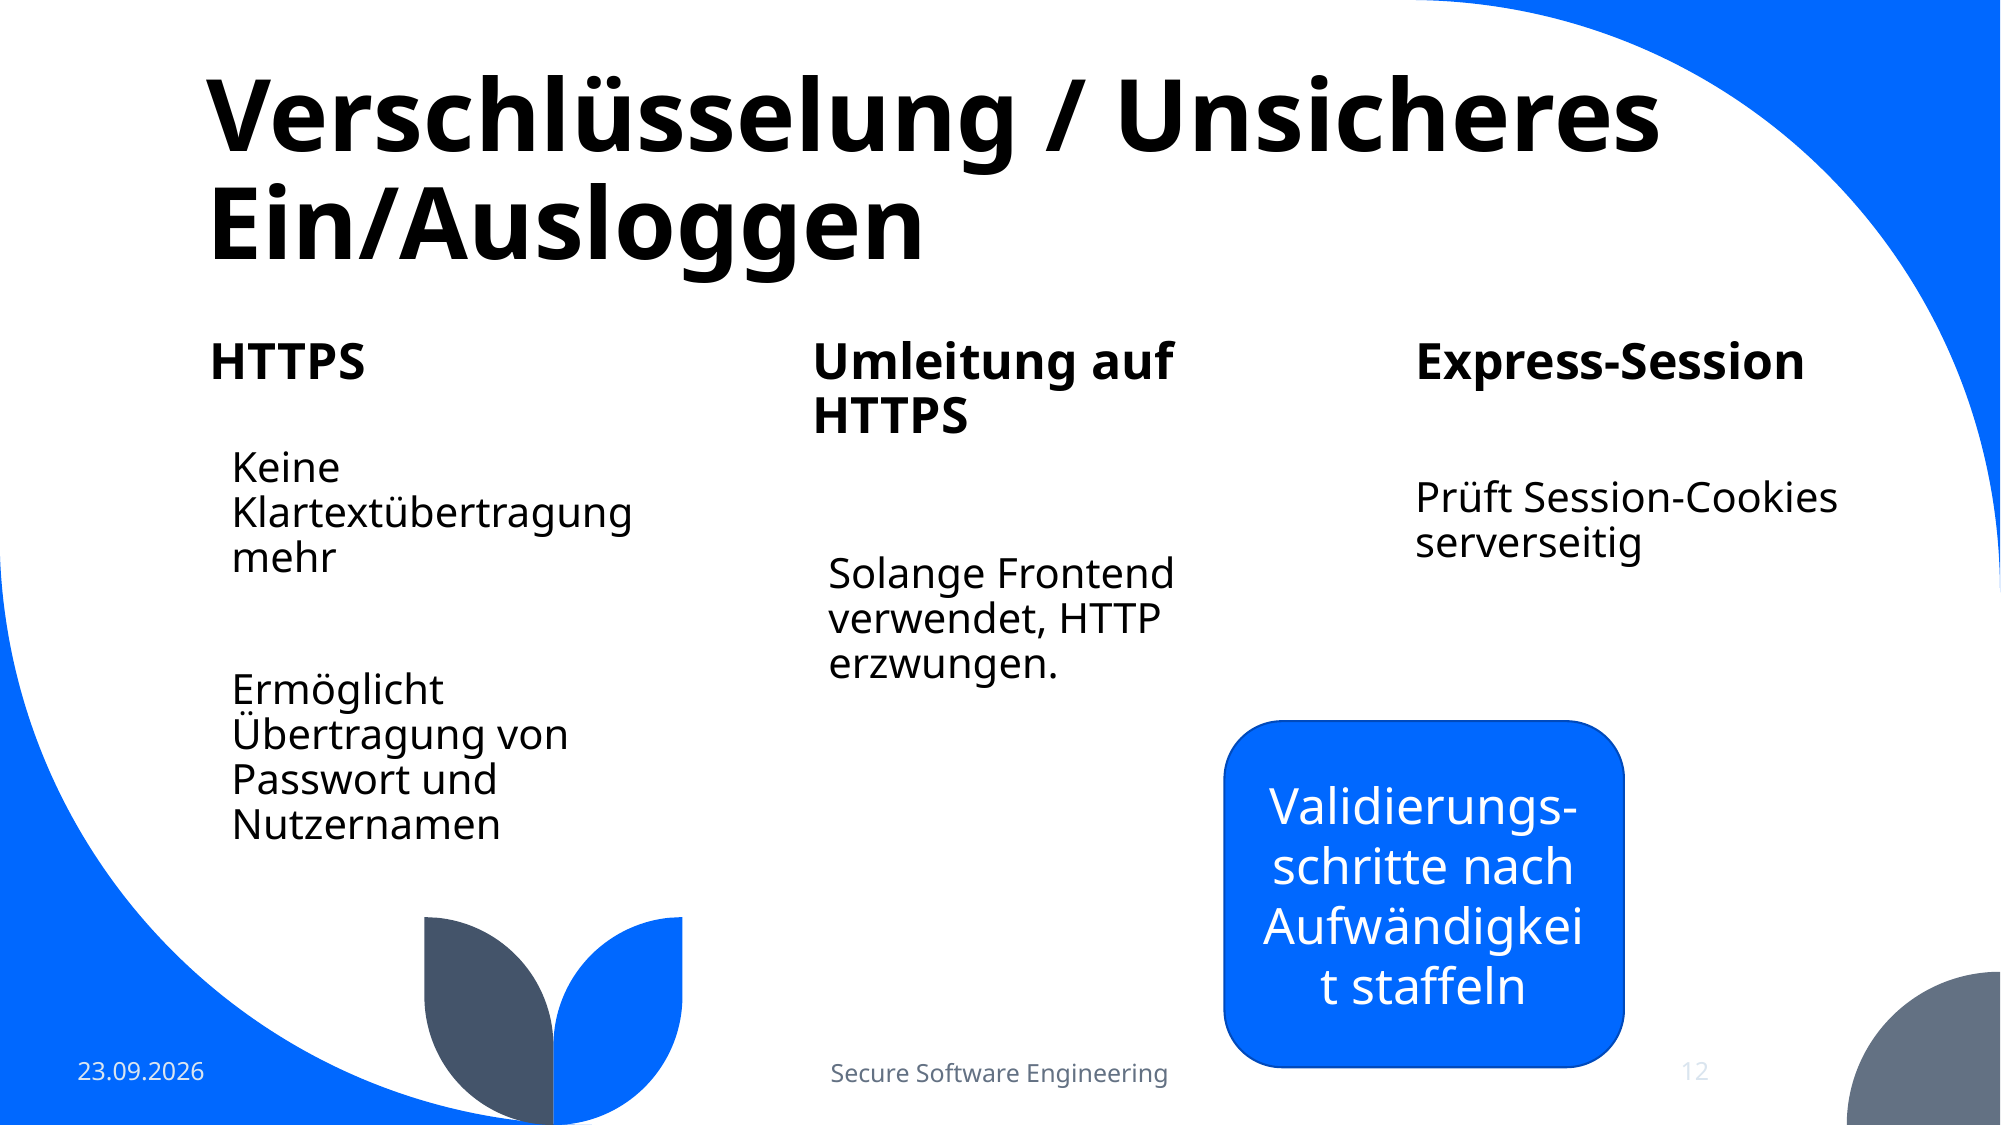

# Verschlüsselung / Unsicheres Ein/Ausloggen
HTTPS
Umleitung auf HTTPS
Express-Session
Prüft Session-Cookies serverseitig
Solange Frontend verwendet, HTTP erzwungen.
Keine Klartextübertragung mehr
Ermöglicht Übertragung von Passwort und Nutzernamen
Validierungs-schritte nach Aufwändigkeit staffeln
Secure Software Engineering